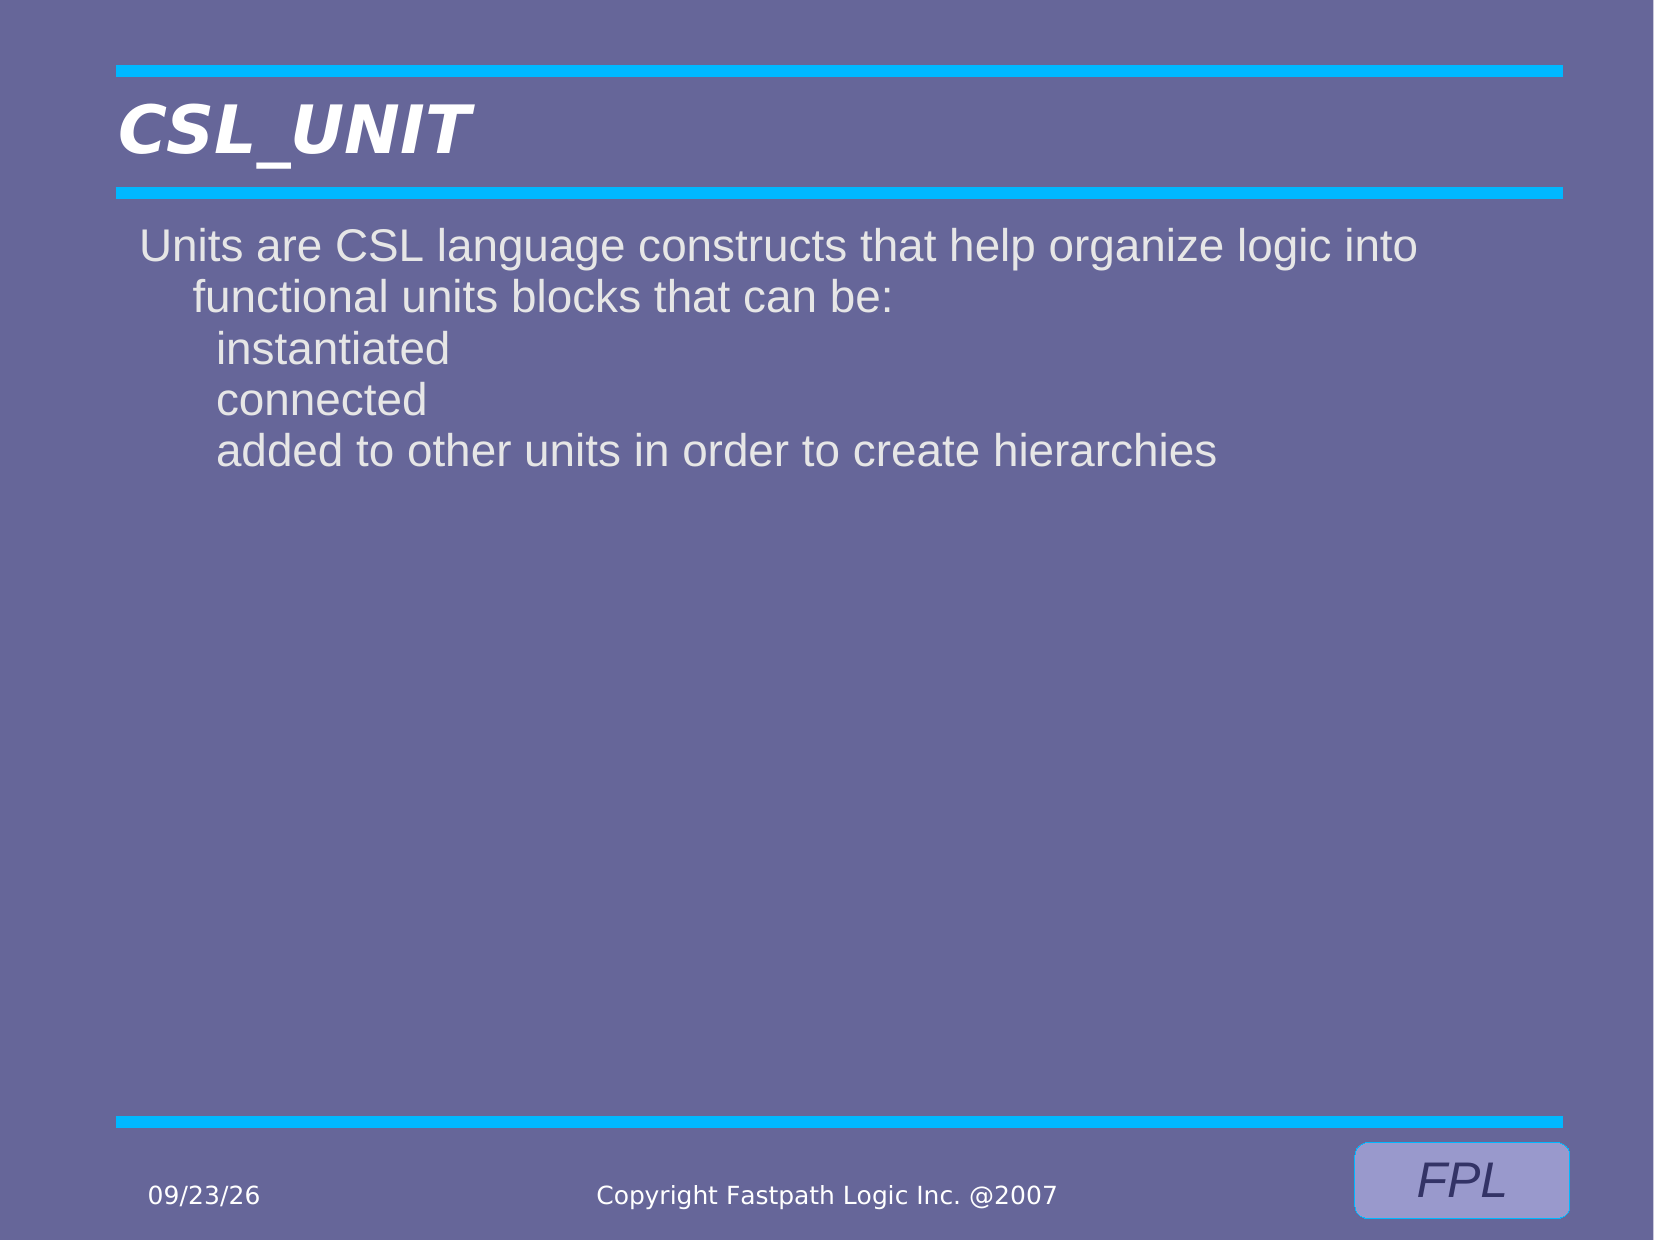

# CSL_UNIT
Units are CSL language constructs that help organize logic into functional units blocks that can be:
instantiated
connected
added to other units in order to create hierarchies
Copyright Fastpath Logic Inc. @2007